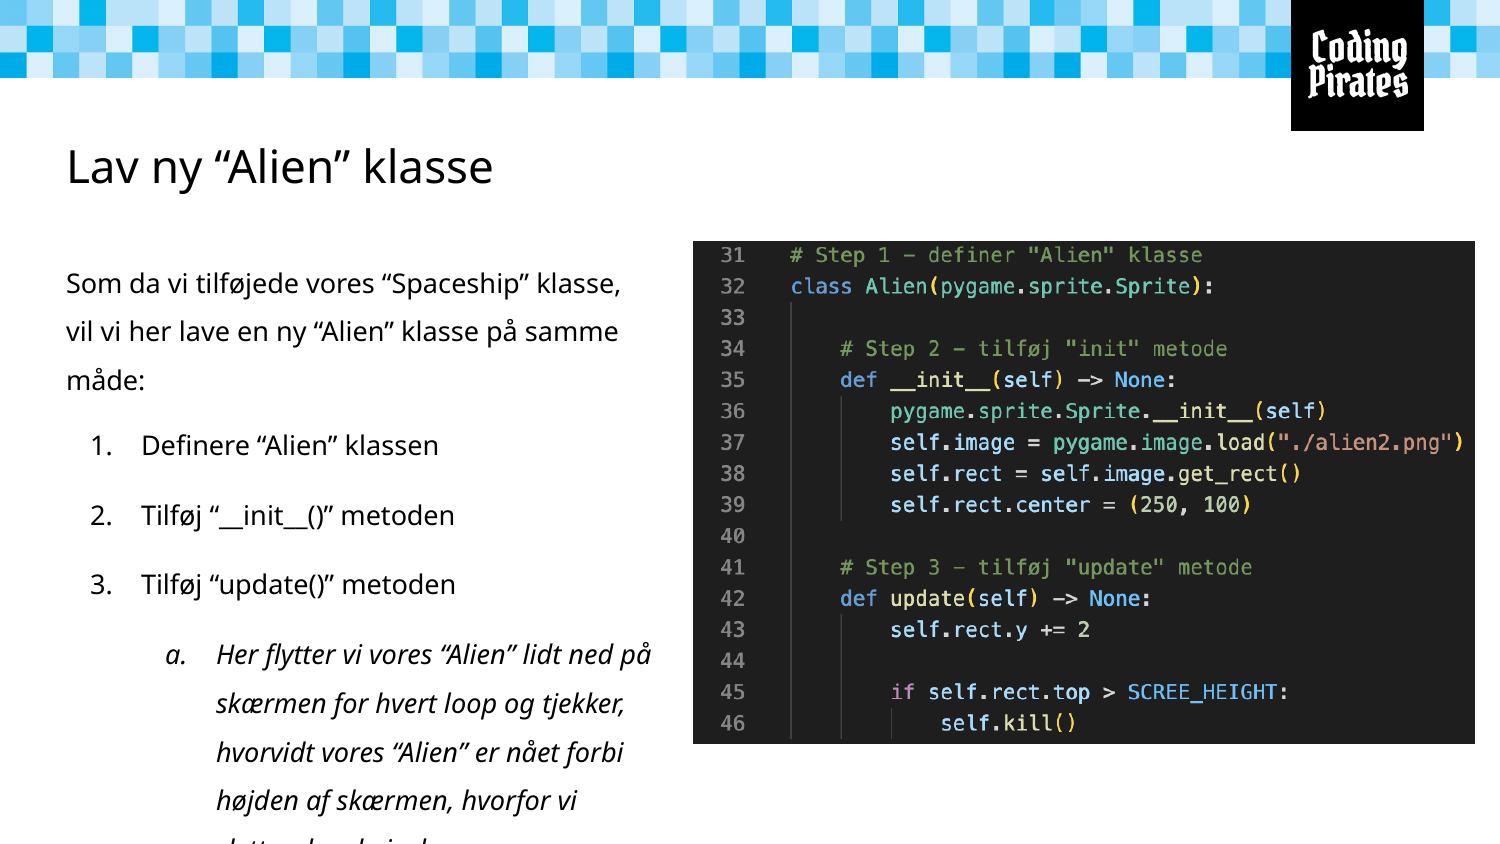

# Lav ny “Alien” klasse
Som da vi tilføjede vores “Spaceship” klasse, vil vi her lave en ny “Alien” klasse på samme måde:
Definere “Alien” klassen
Tilføj “__init__()” metoden
Tilføj “update()” metoden
Her flytter vi vores “Alien” lidt ned på skærmen for hvert loop og tjekker, hvorvidt vores “Alien” er nået forbi højden af skærmen, hvorfor vi sletter den, hvis den er